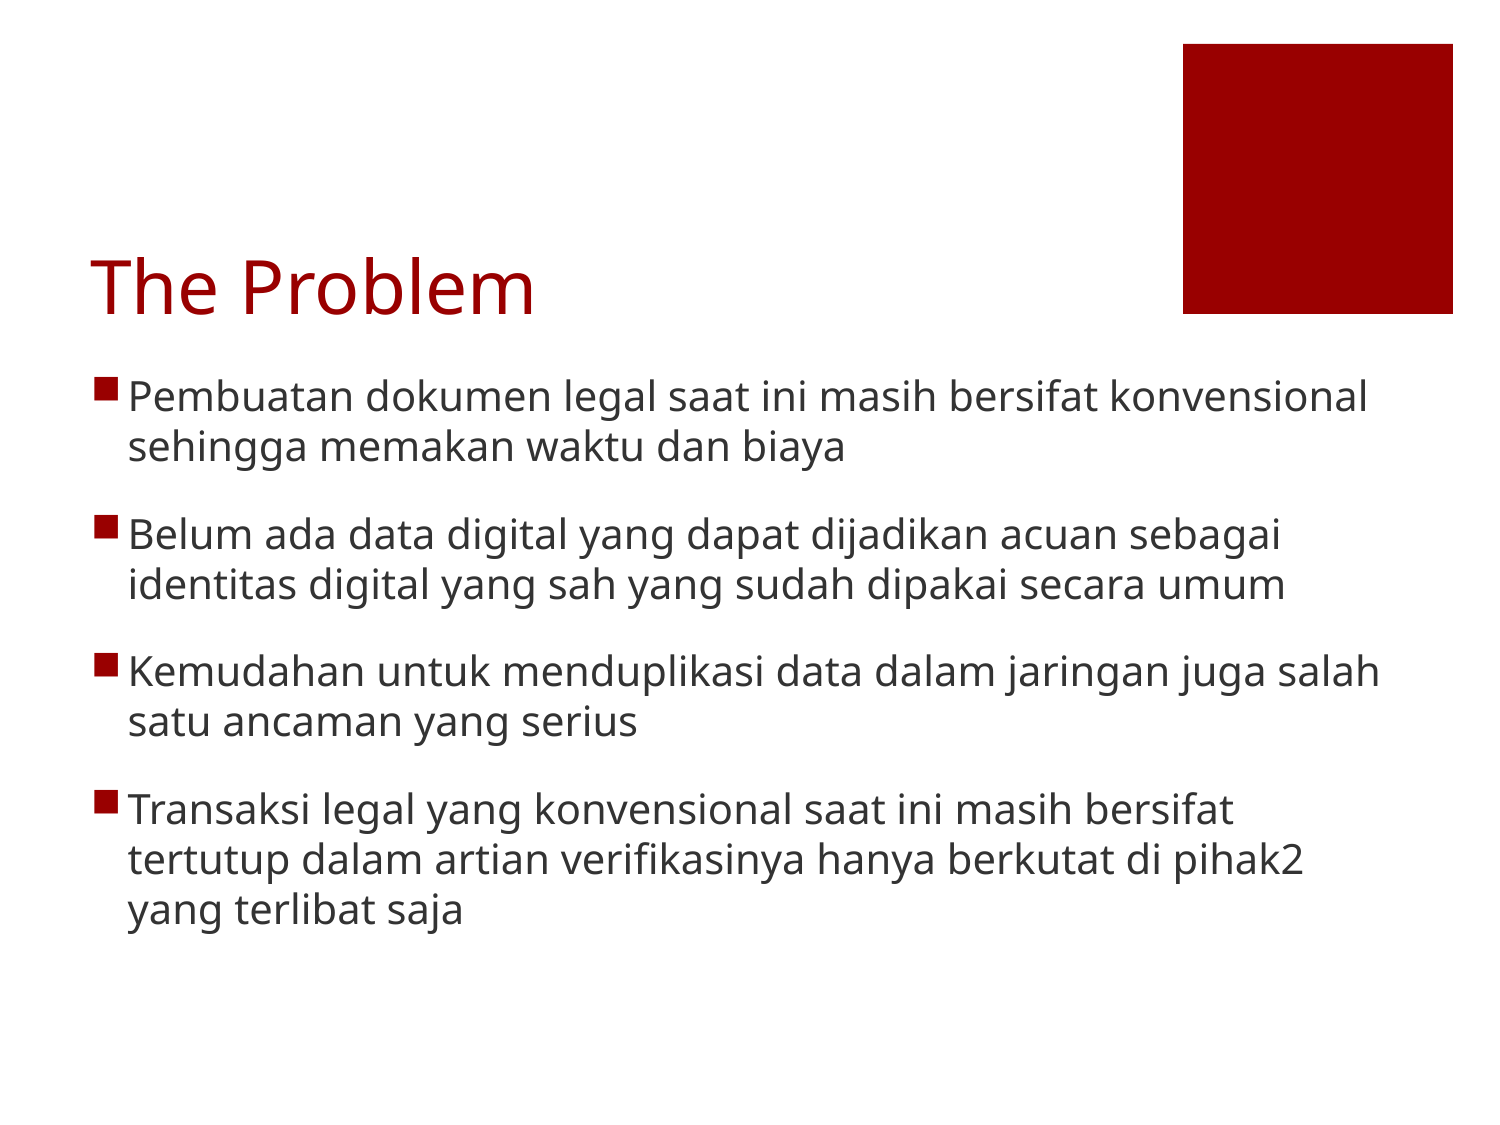

# The Problem
Pembuatan dokumen legal saat ini masih bersifat konvensional sehingga memakan waktu dan biaya
Belum ada data digital yang dapat dijadikan acuan sebagai identitas digital yang sah yang sudah dipakai secara umum
Kemudahan untuk menduplikasi data dalam jaringan juga salah satu ancaman yang serius
Transaksi legal yang konvensional saat ini masih bersifat tertutup dalam artian verifikasinya hanya berkutat di pihak2 yang terlibat saja